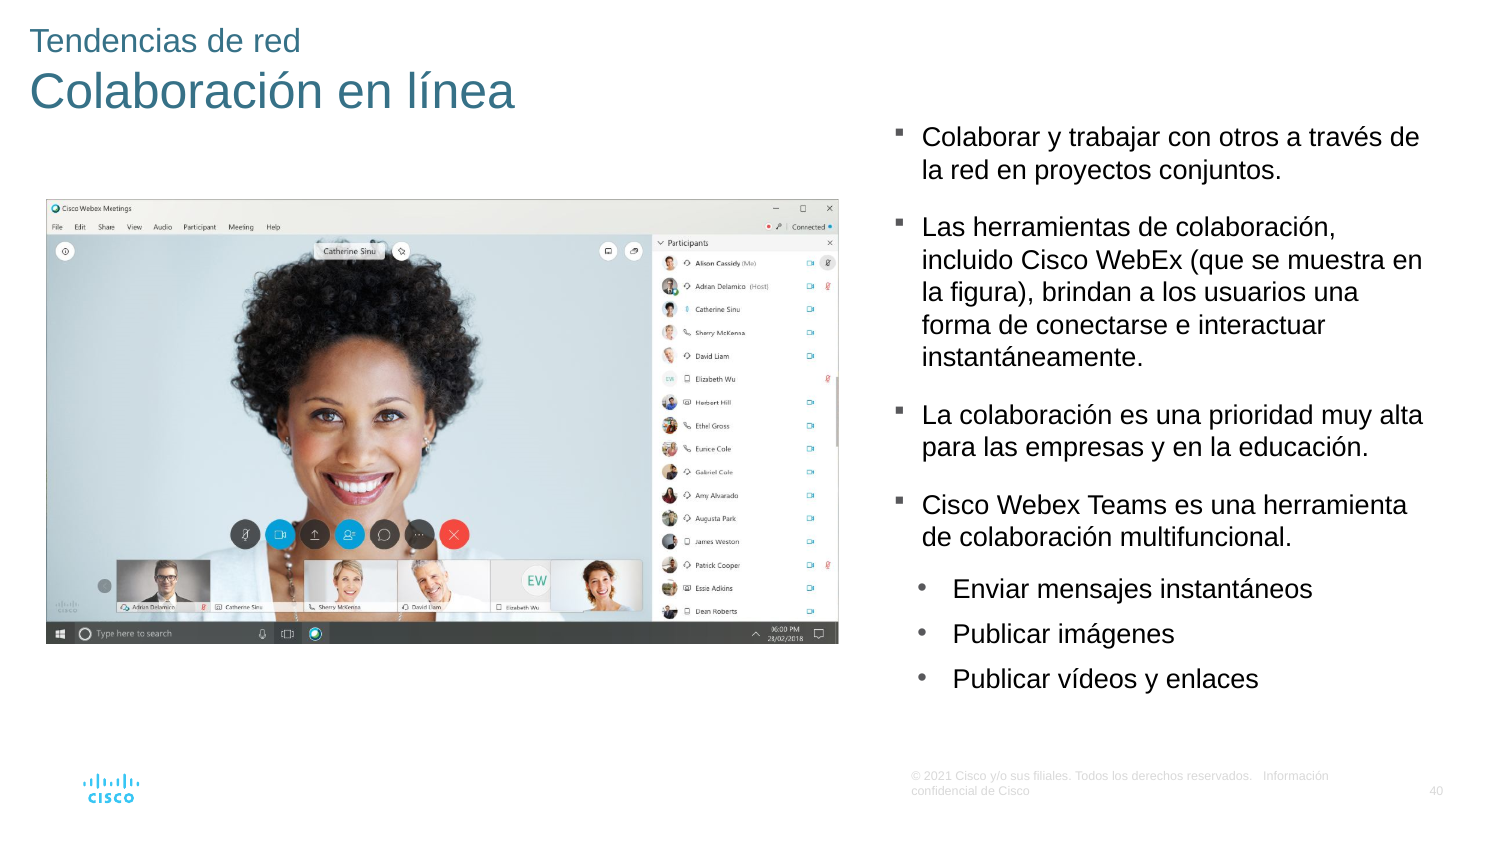

# Tendencias de red Colaboración en línea
Colaborar y trabajar con otros a través de la red en proyectos conjuntos.
Las herramientas de colaboración, incluido Cisco WebEx (que se muestra en la figura), brindan a los usuarios una forma de conectarse e interactuar instantáneamente.
La colaboración es una prioridad muy alta para las empresas y en la educación.
Cisco Webex Teams es una herramienta de colaboración multifuncional.
Enviar mensajes instantáneos
Publicar imágenes
Publicar vídeos y enlaces